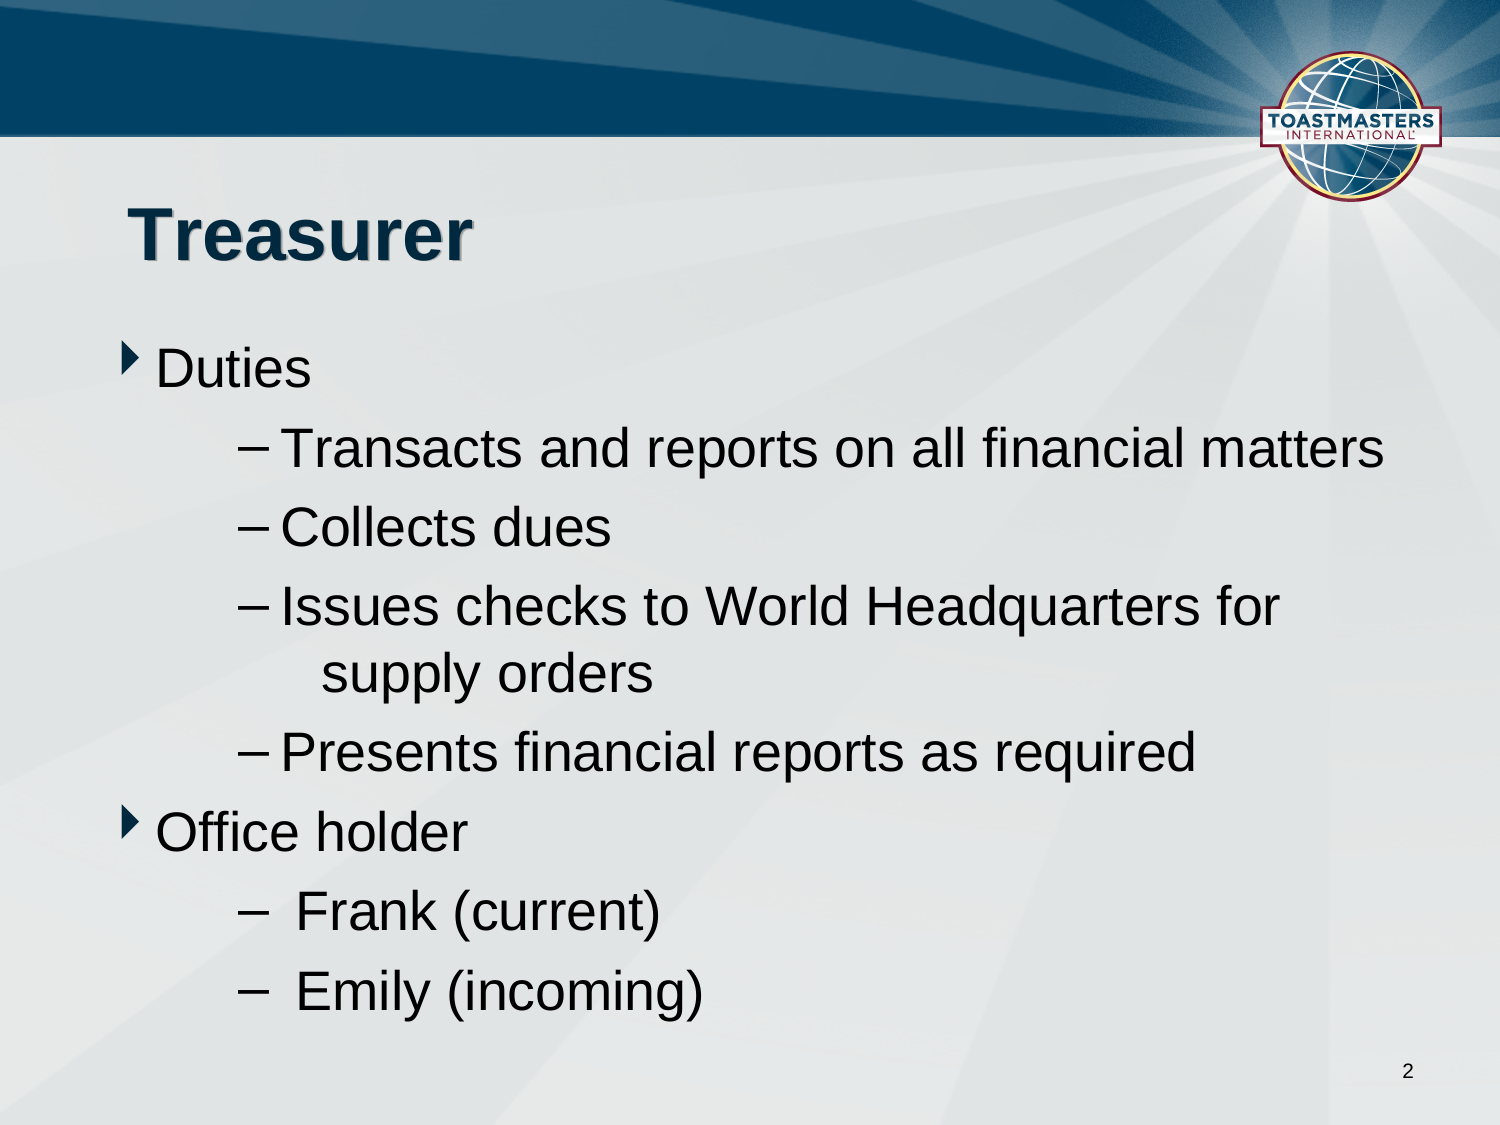

Treasurer
# Duties
Transacts and reports on all financial matters
Collects dues
Issues checks to World Headquarters for supply orders
Presents financial reports as required
Office holder
 Frank (current)
 Emily (incoming)
2